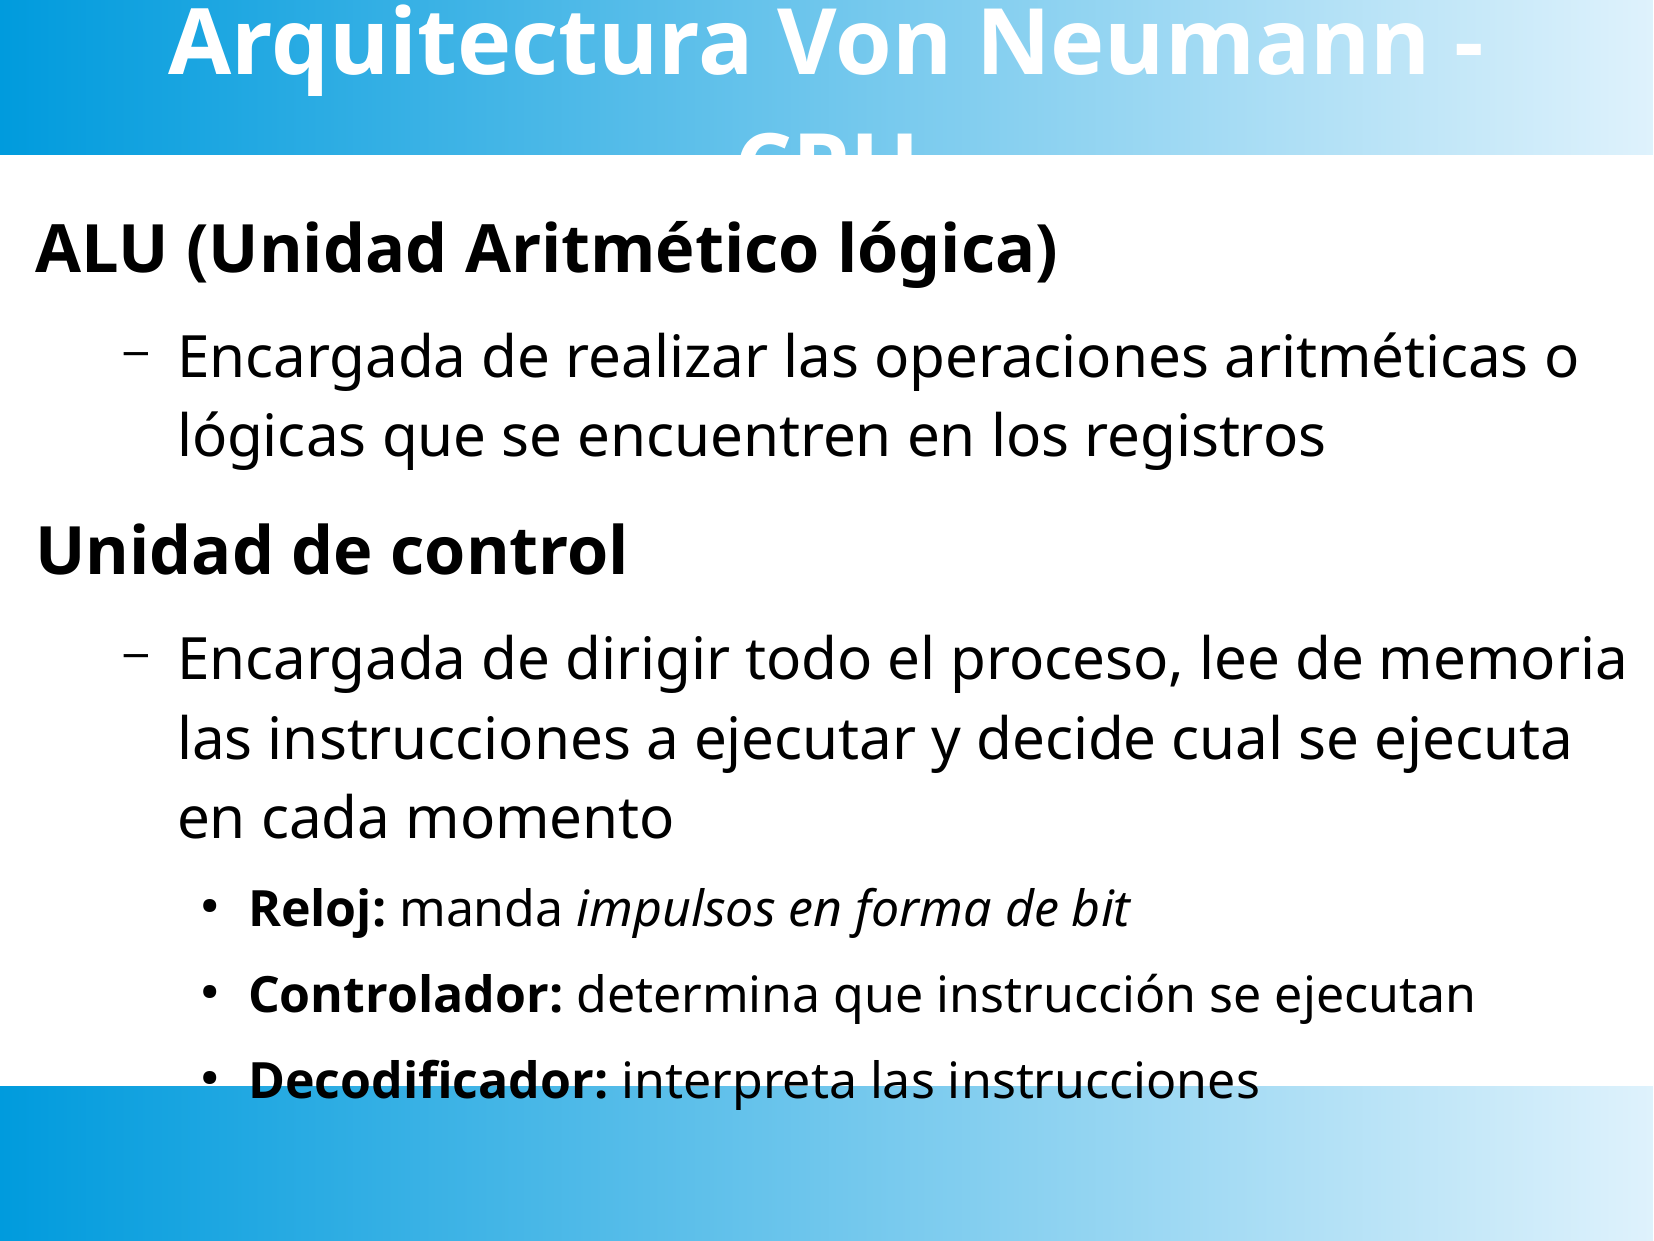

# Arquitectura Von Neumann - CPU
ALU (Unidad Aritmético lógica)
Encargada de realizar las operaciones aritméticas o lógicas que se encuentren en los registros
Unidad de control
Encargada de dirigir todo el proceso, lee de memoria las instrucciones a ejecutar y decide cual se ejecuta en cada momento
Reloj: manda impulsos en forma de bit
Controlador: determina que instrucción se ejecutan
Decodificador: interpreta las instrucciones